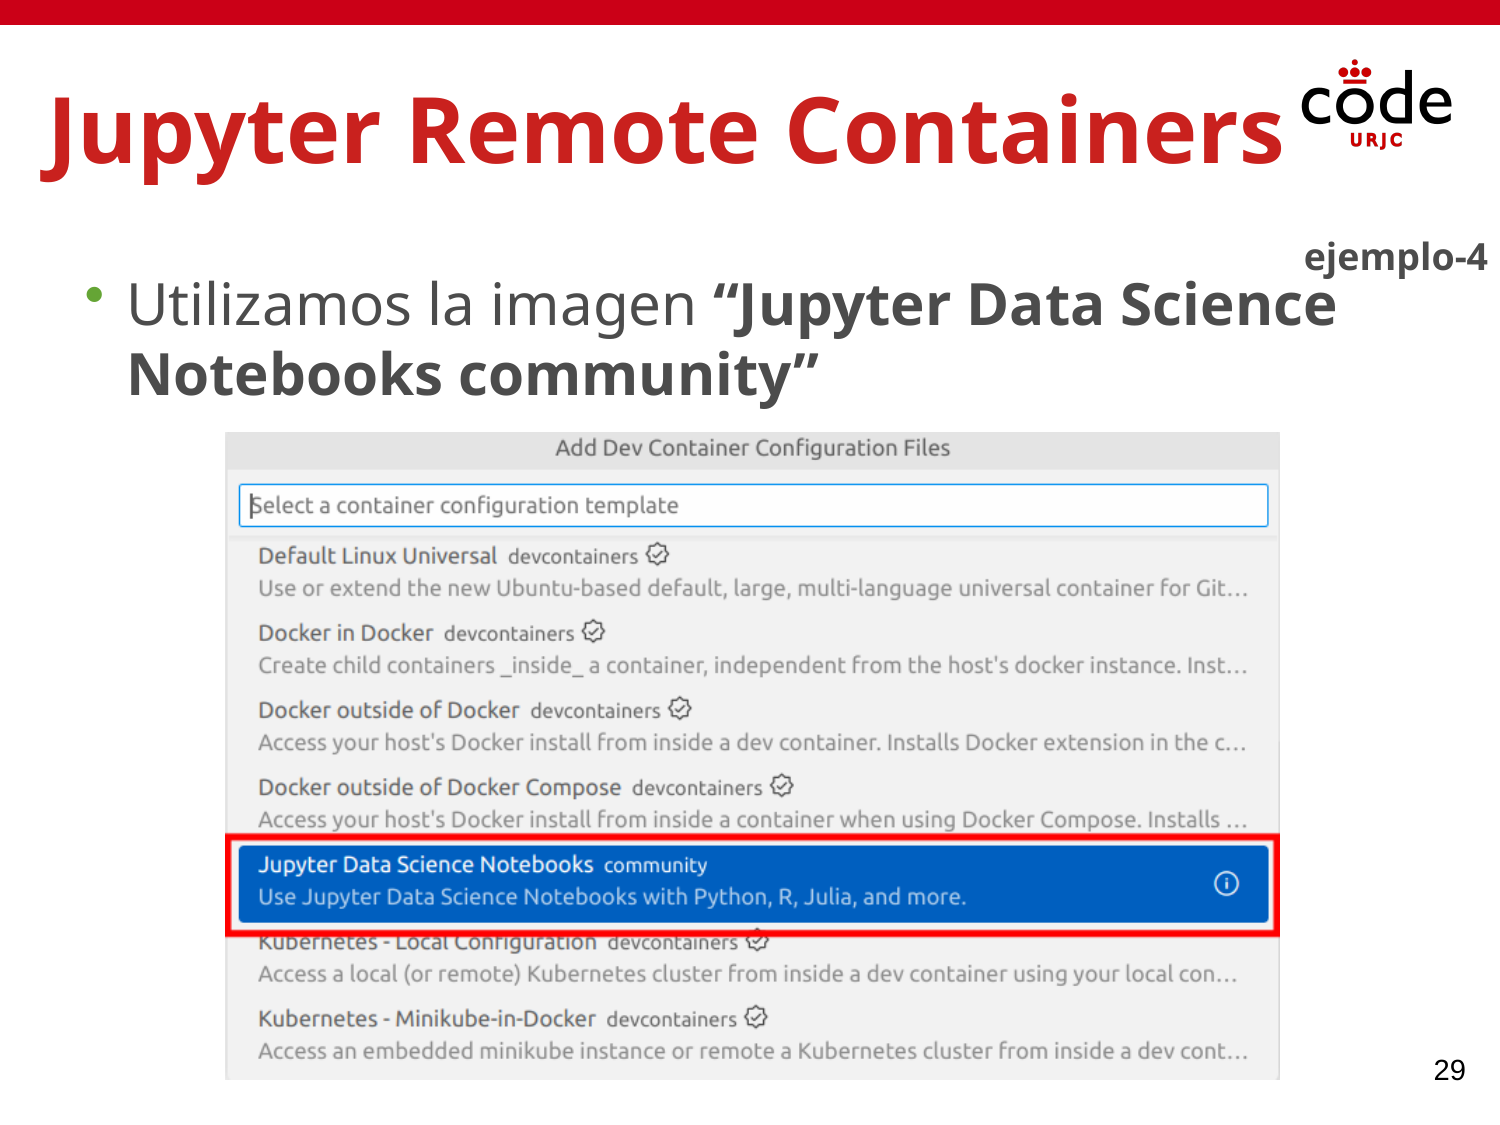

# Jupyter Remote Containers
ejemplo-4
Utilizamos la imagen “Jupyter Data Science Notebooks community”